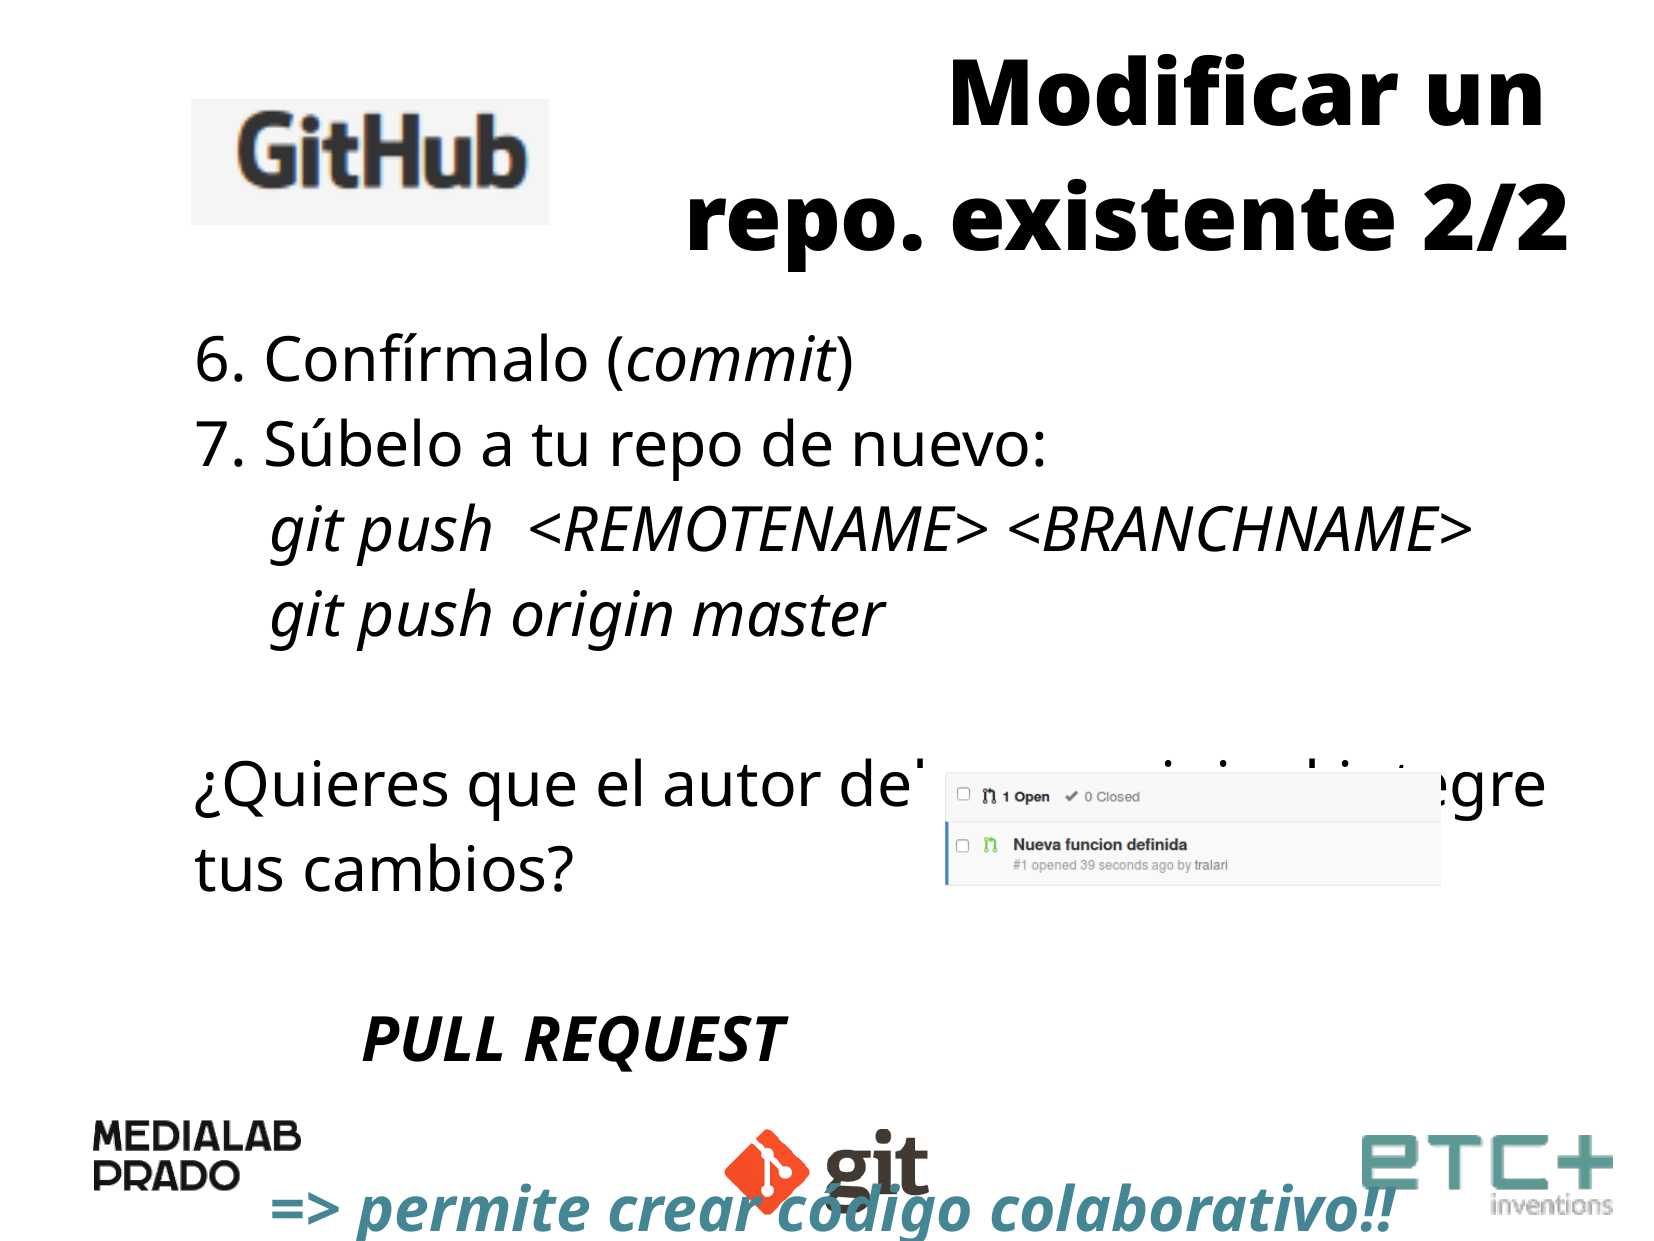

# Modificar un repo. existente 2/2
6. Confírmalo (commit)
7. Súbelo a tu repo de nuevo:
	git push <REMOTENAME> <BRANCHNAME>
	git push origin master
¿Quieres que el autor del repo original integre tus cambios?
		 PULL REQUEST
	=> permite crear código colaborativo!!